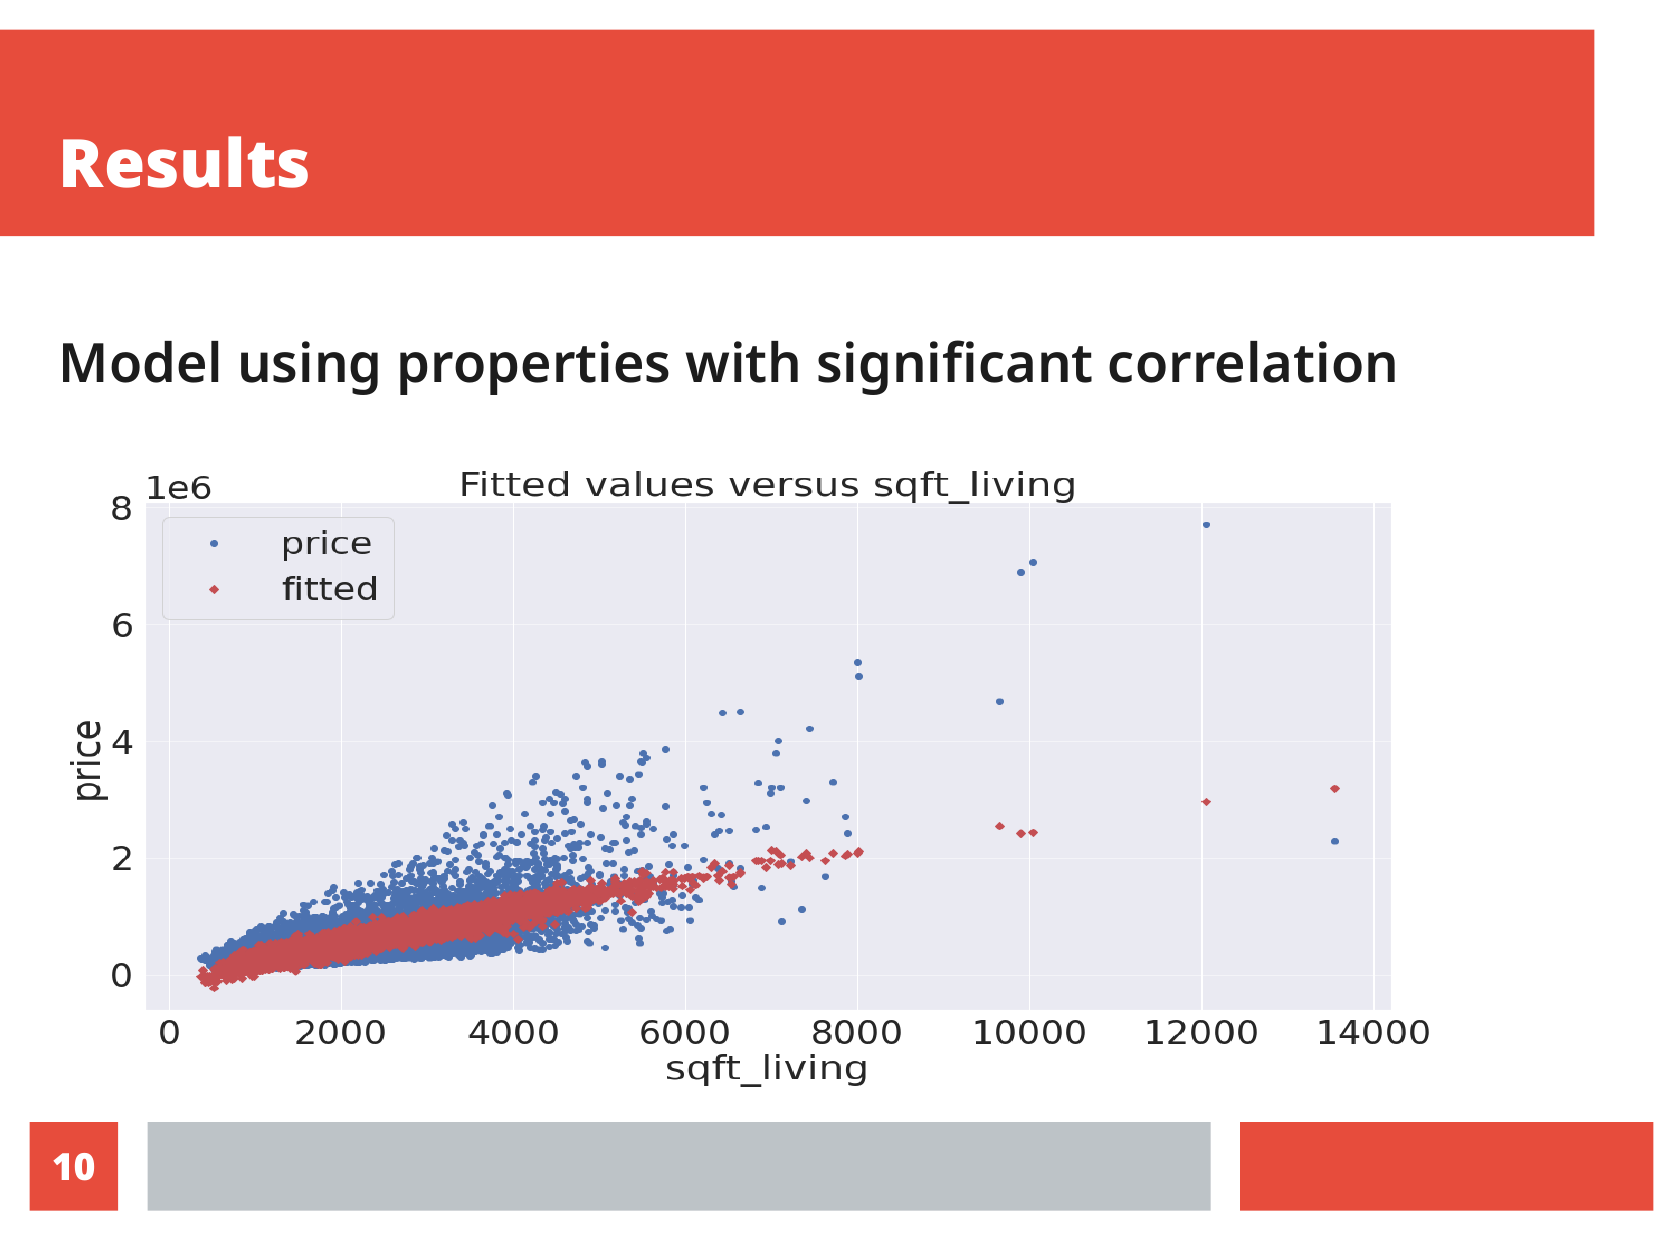

# Results
Model using properties with significant correlation
10